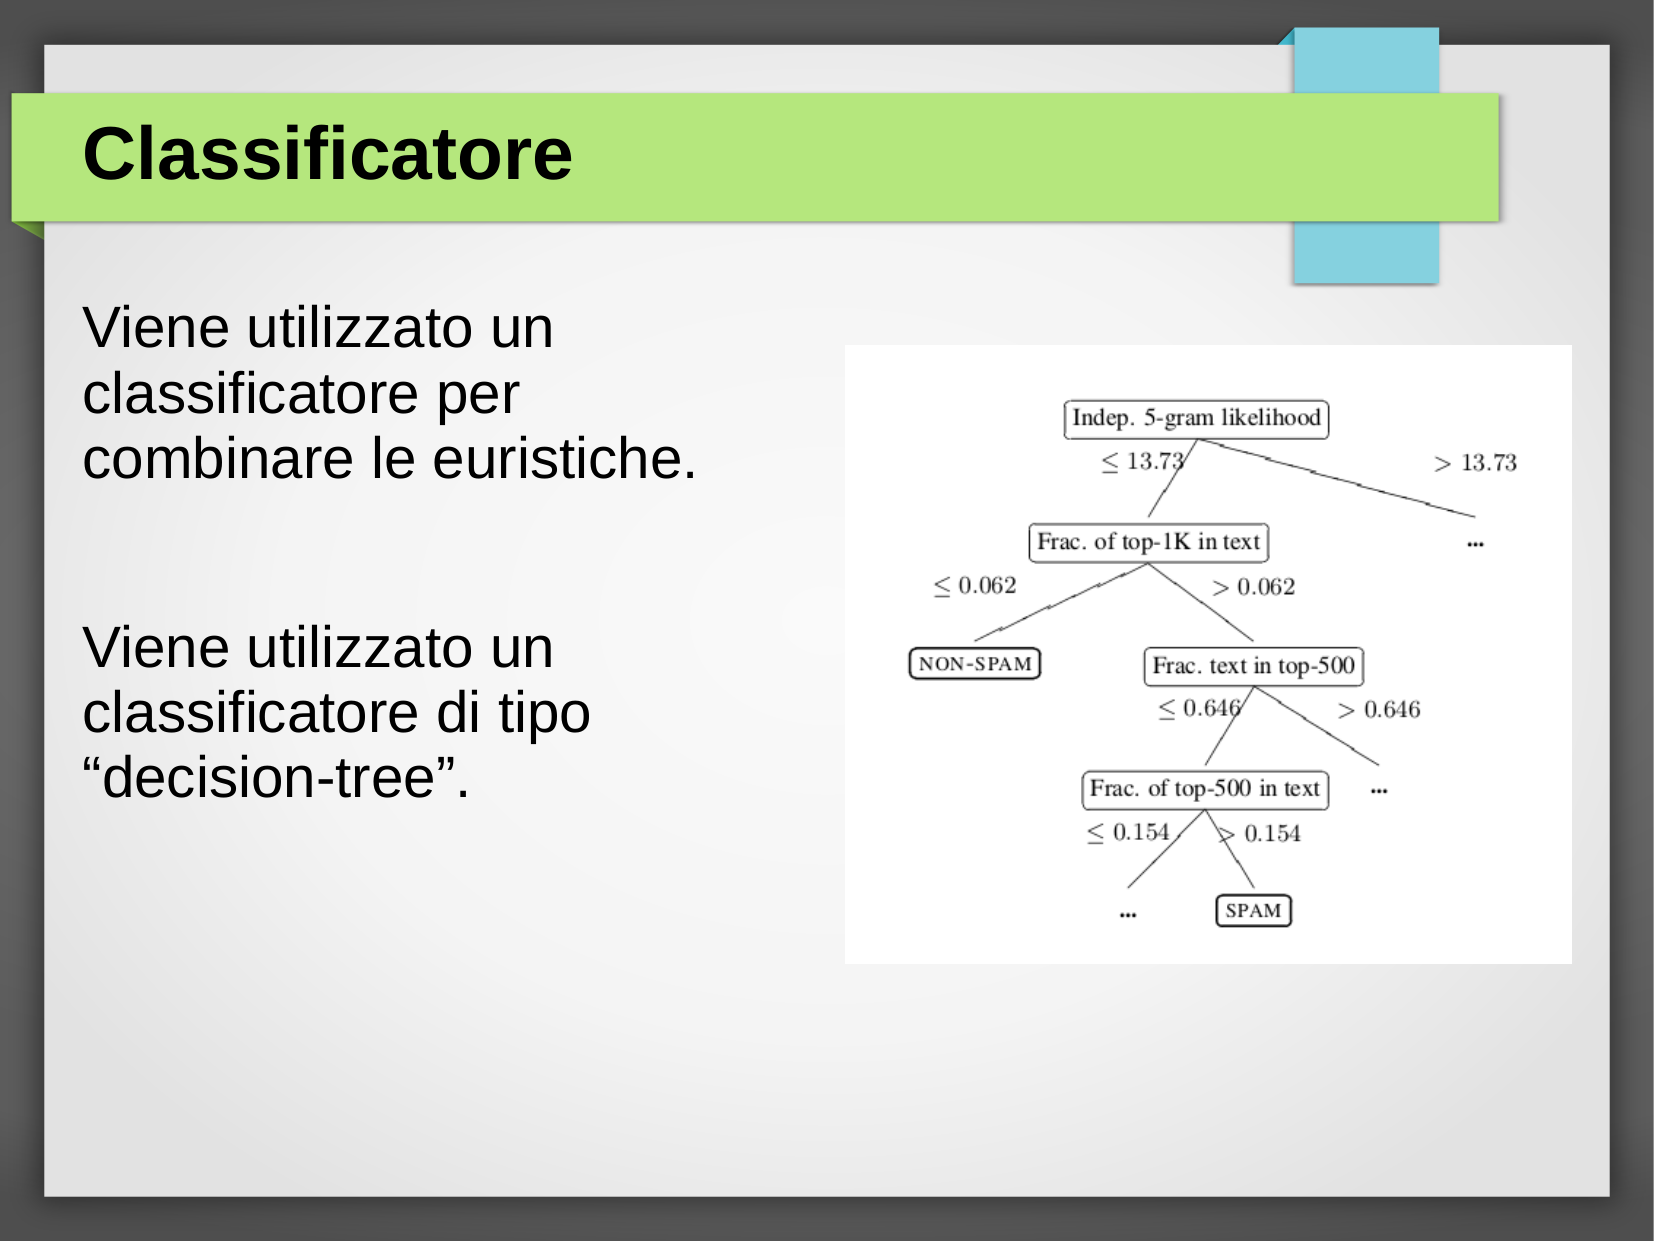

# Classificatore
Viene utilizzato un classificatore per combinare le euristiche.
Viene utilizzato un classificatore di tipo “decision-tree”.